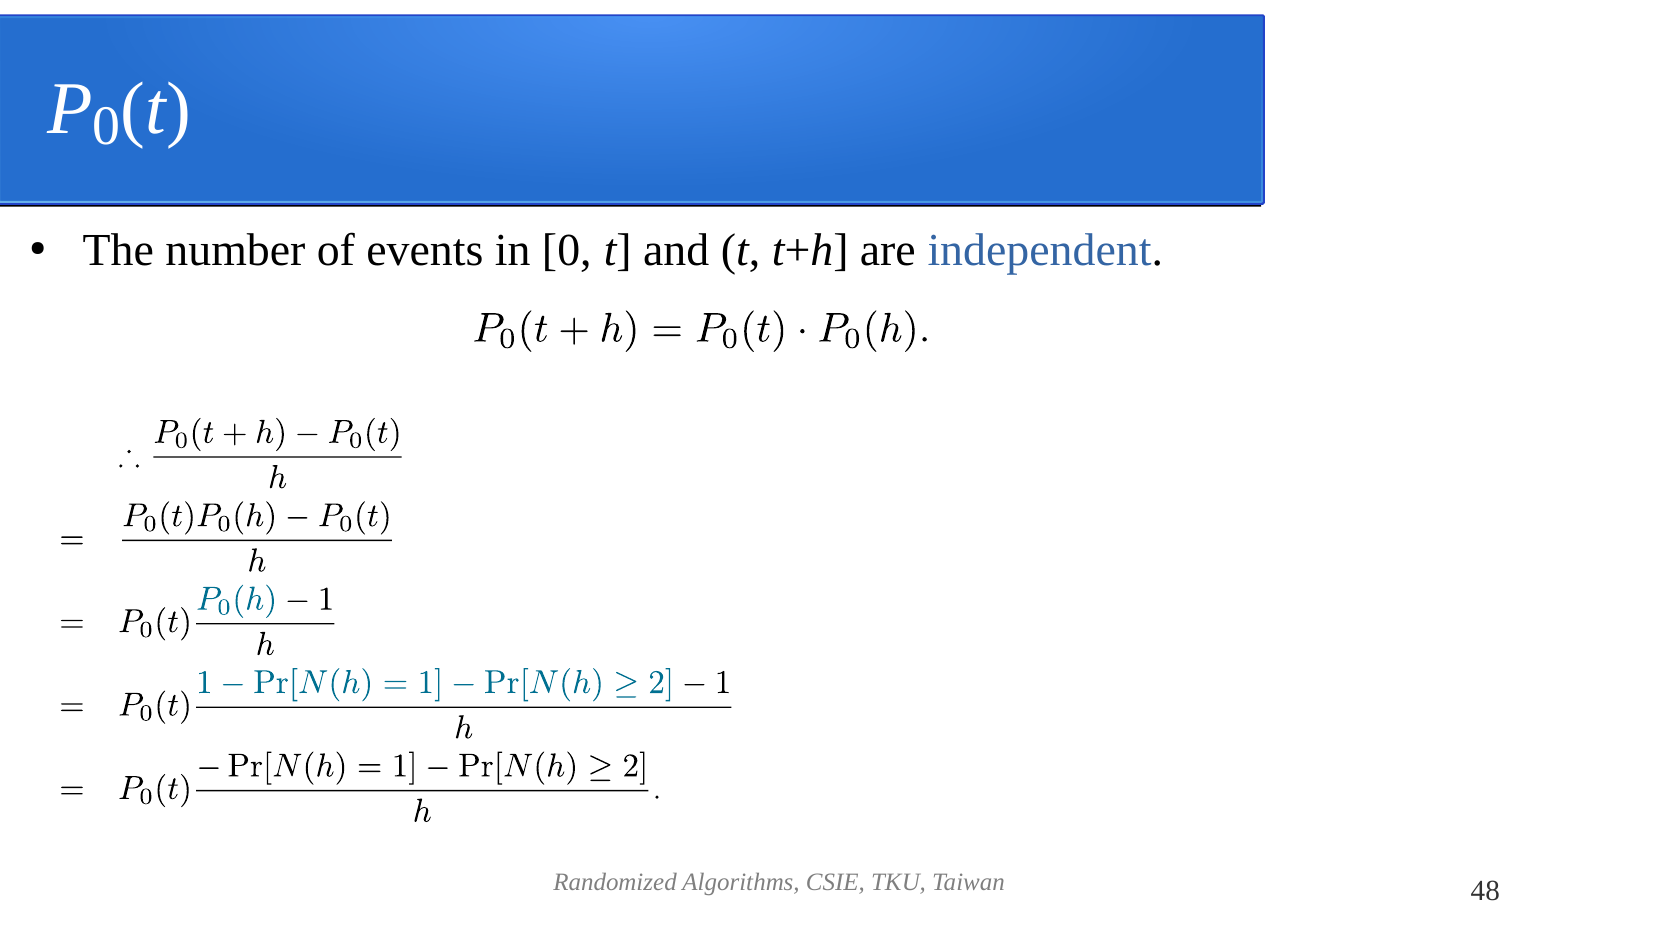

# P0(t)
The number of events in [0, t] and (t, t+h] are independent.
Randomized Algorithms, CSIE, TKU, Taiwan
48